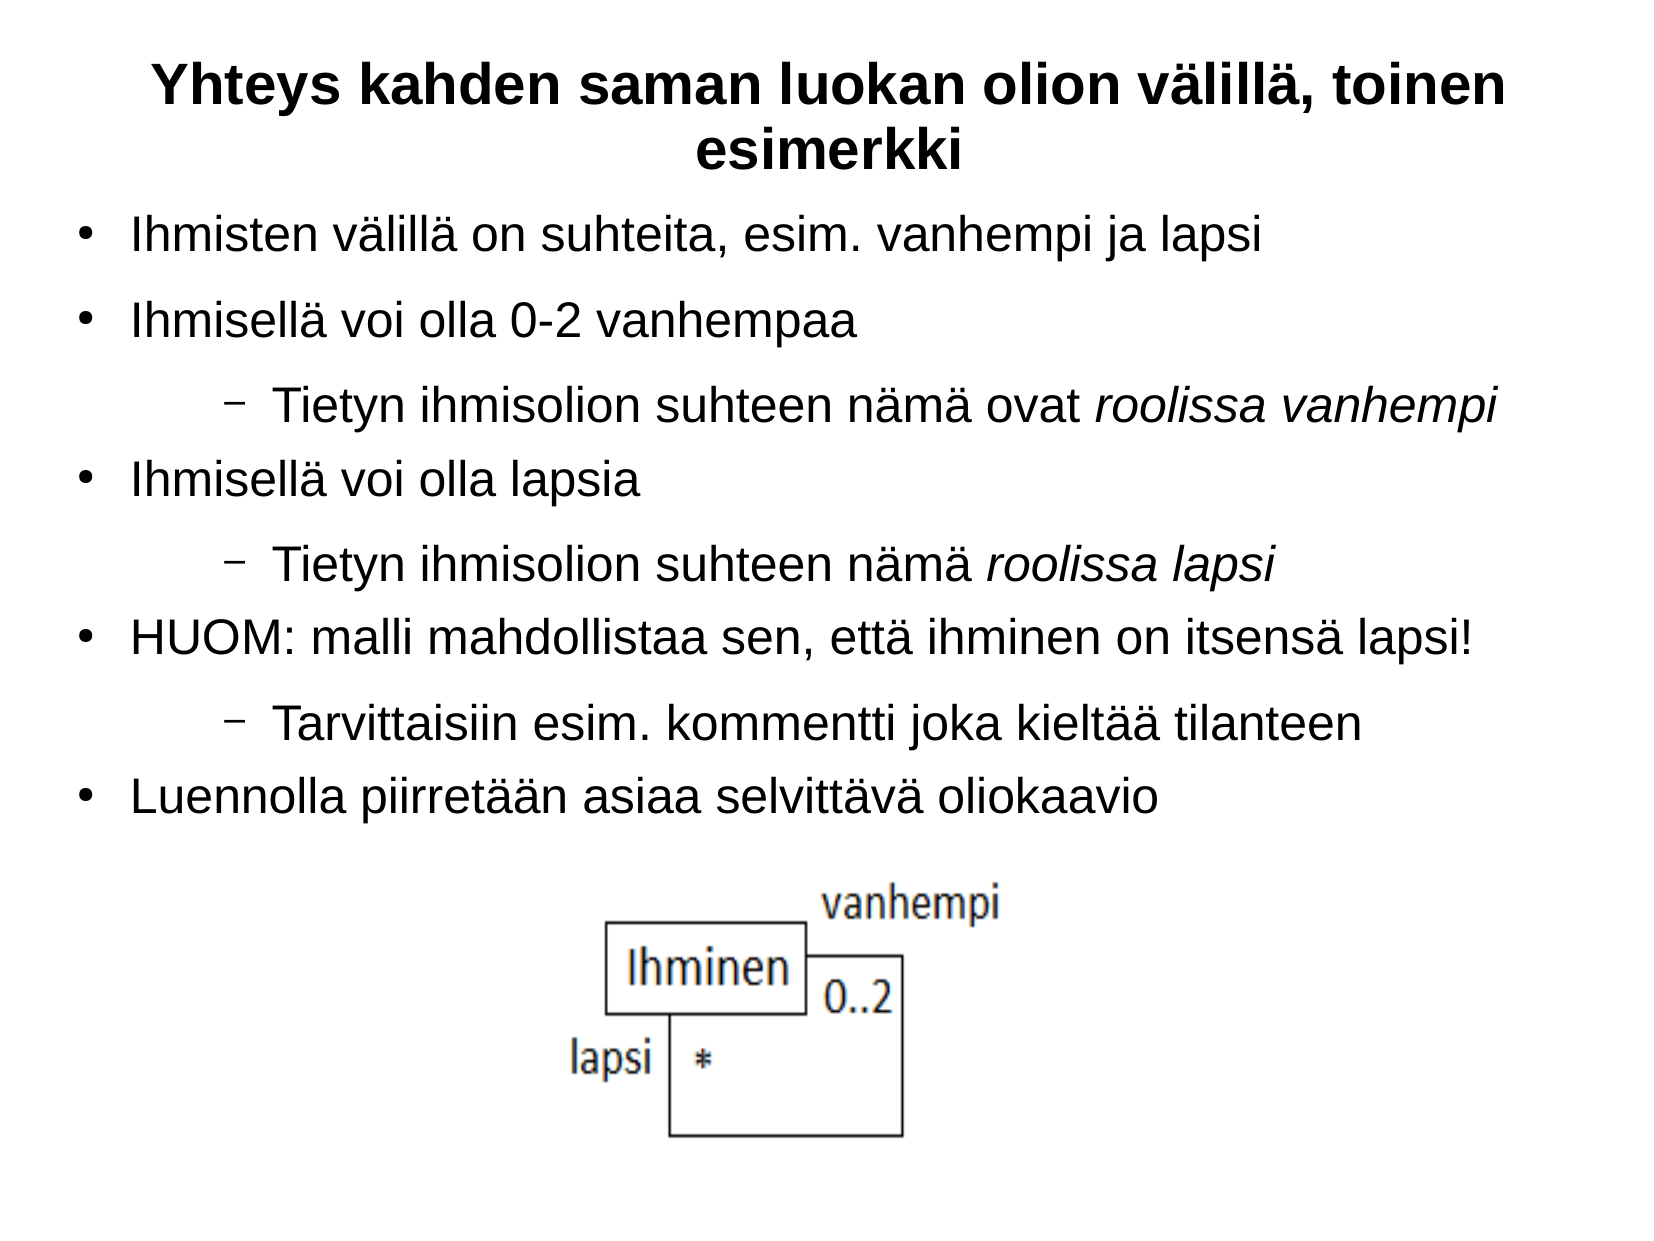

# Yhteys kahden saman luokan olion välillä, toinen esimerkki
Ihmisten välillä on suhteita, esim. vanhempi ja lapsi
Ihmisellä voi olla 0-2 vanhempaa
Tietyn ihmisolion suhteen nämä ovat roolissa vanhempi
Ihmisellä voi olla lapsia
Tietyn ihmisolion suhteen nämä roolissa lapsi
HUOM: malli mahdollistaa sen, että ihminen on itsensä lapsi!
Tarvittaisiin esim. kommentti joka kieltää tilanteen
Luennolla piirretään asiaa selvittävä oliokaavio